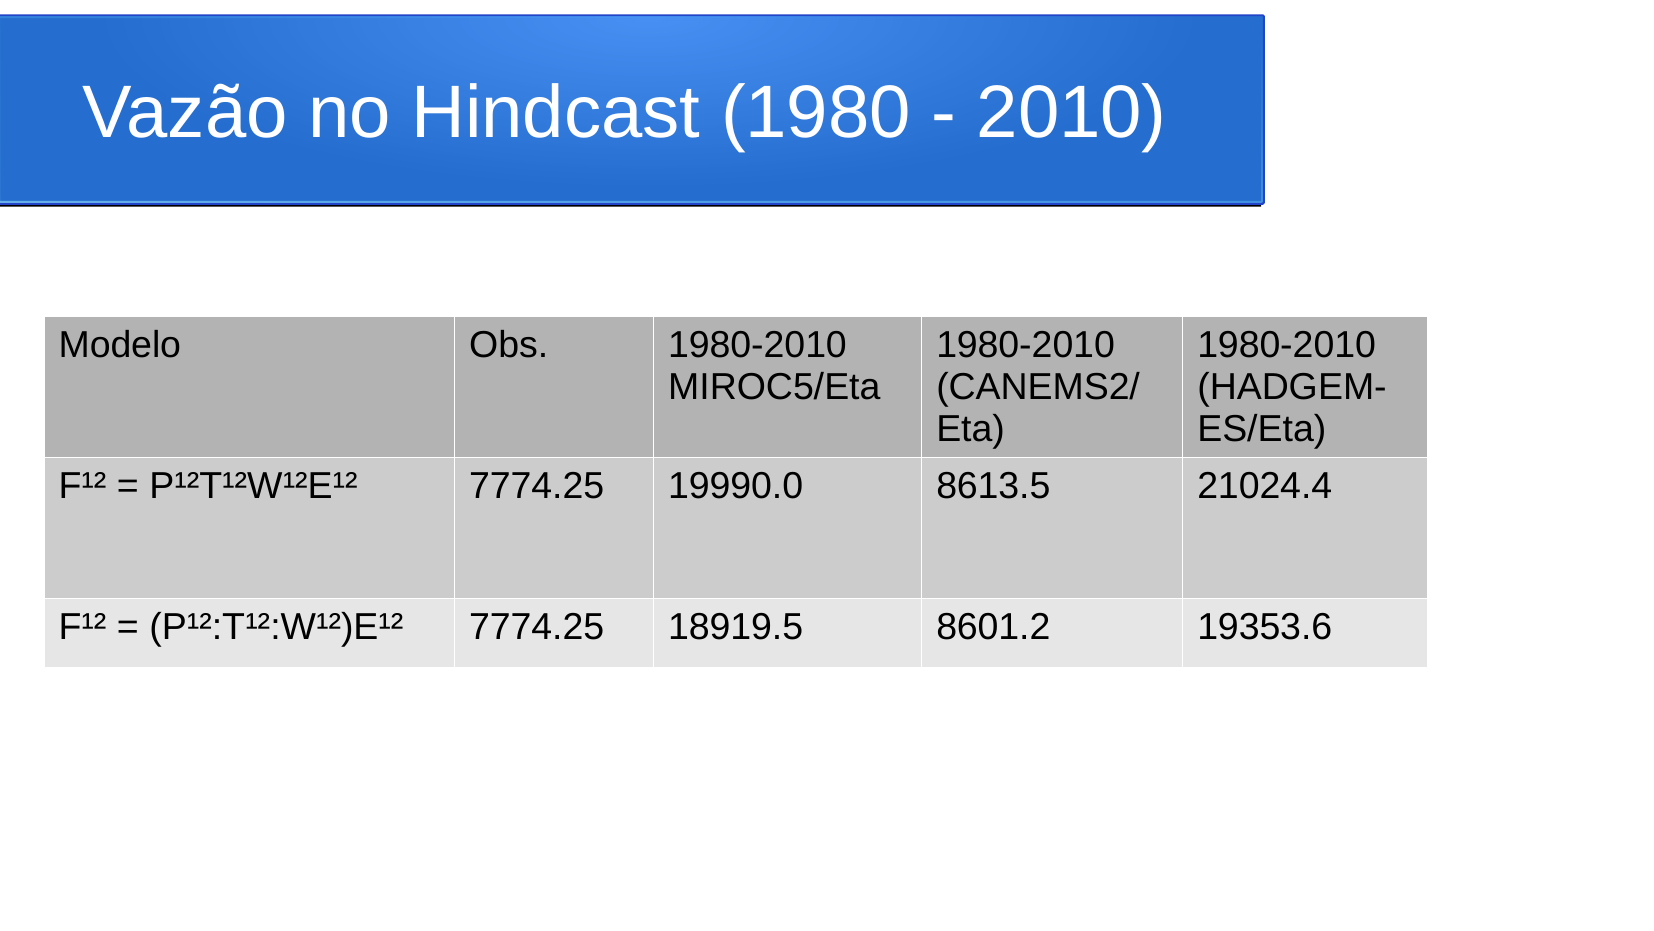

# Vazão no Hindcast (1980 - 2010)
| Modelo | Obs. | 1980-2010 MIROC5/Eta | 1980-2010 (CANEMS2/Eta) | 1980-2010 (HADGEM-ES/Eta) |
| --- | --- | --- | --- | --- |
| F¹² = P¹²T¹²W¹²E¹² | 7774.25 | 19990.0 | 8613.5 | 21024.4 |
| F¹² = (P¹²:T¹²:W¹²)E¹² | 7774.25 | 18919.5 | 8601.2 | 19353.6 |